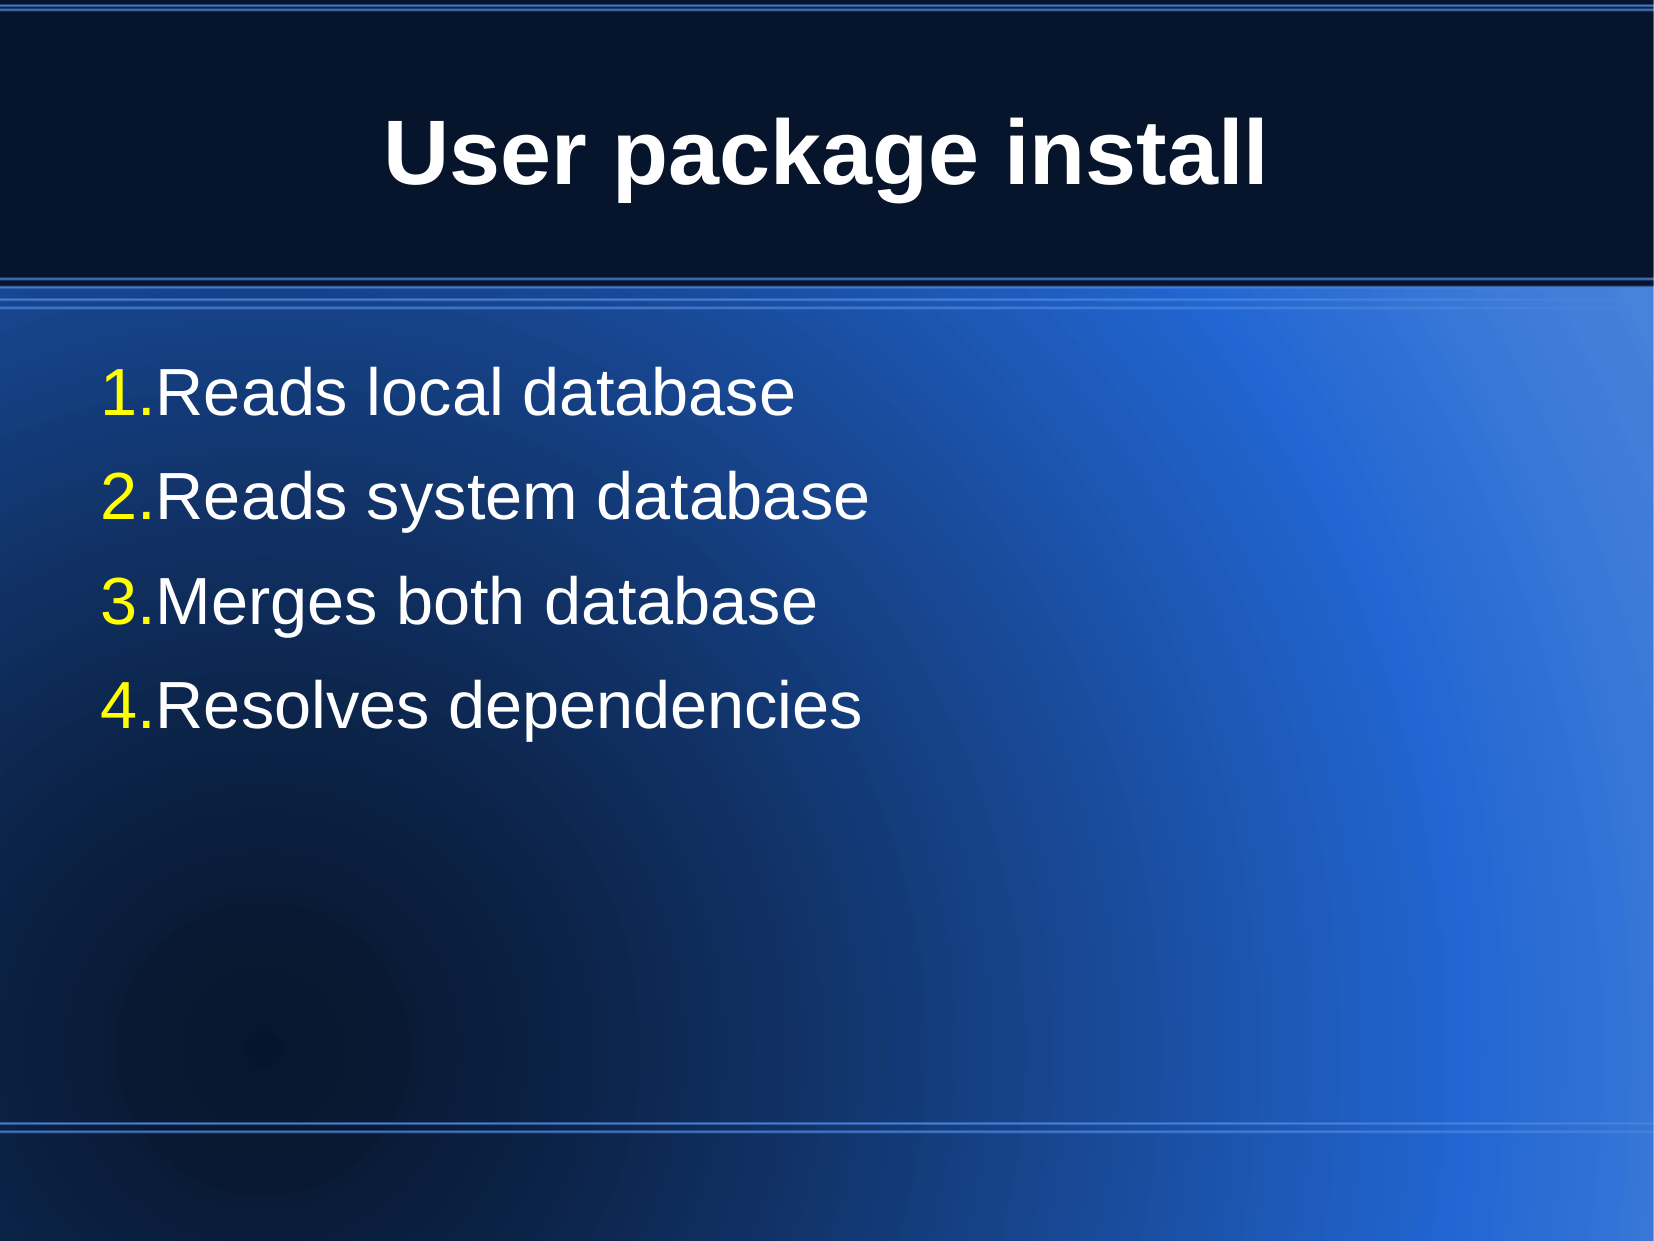

# User package install
Reads local database
Reads system database
Merges both database
Resolves dependencies